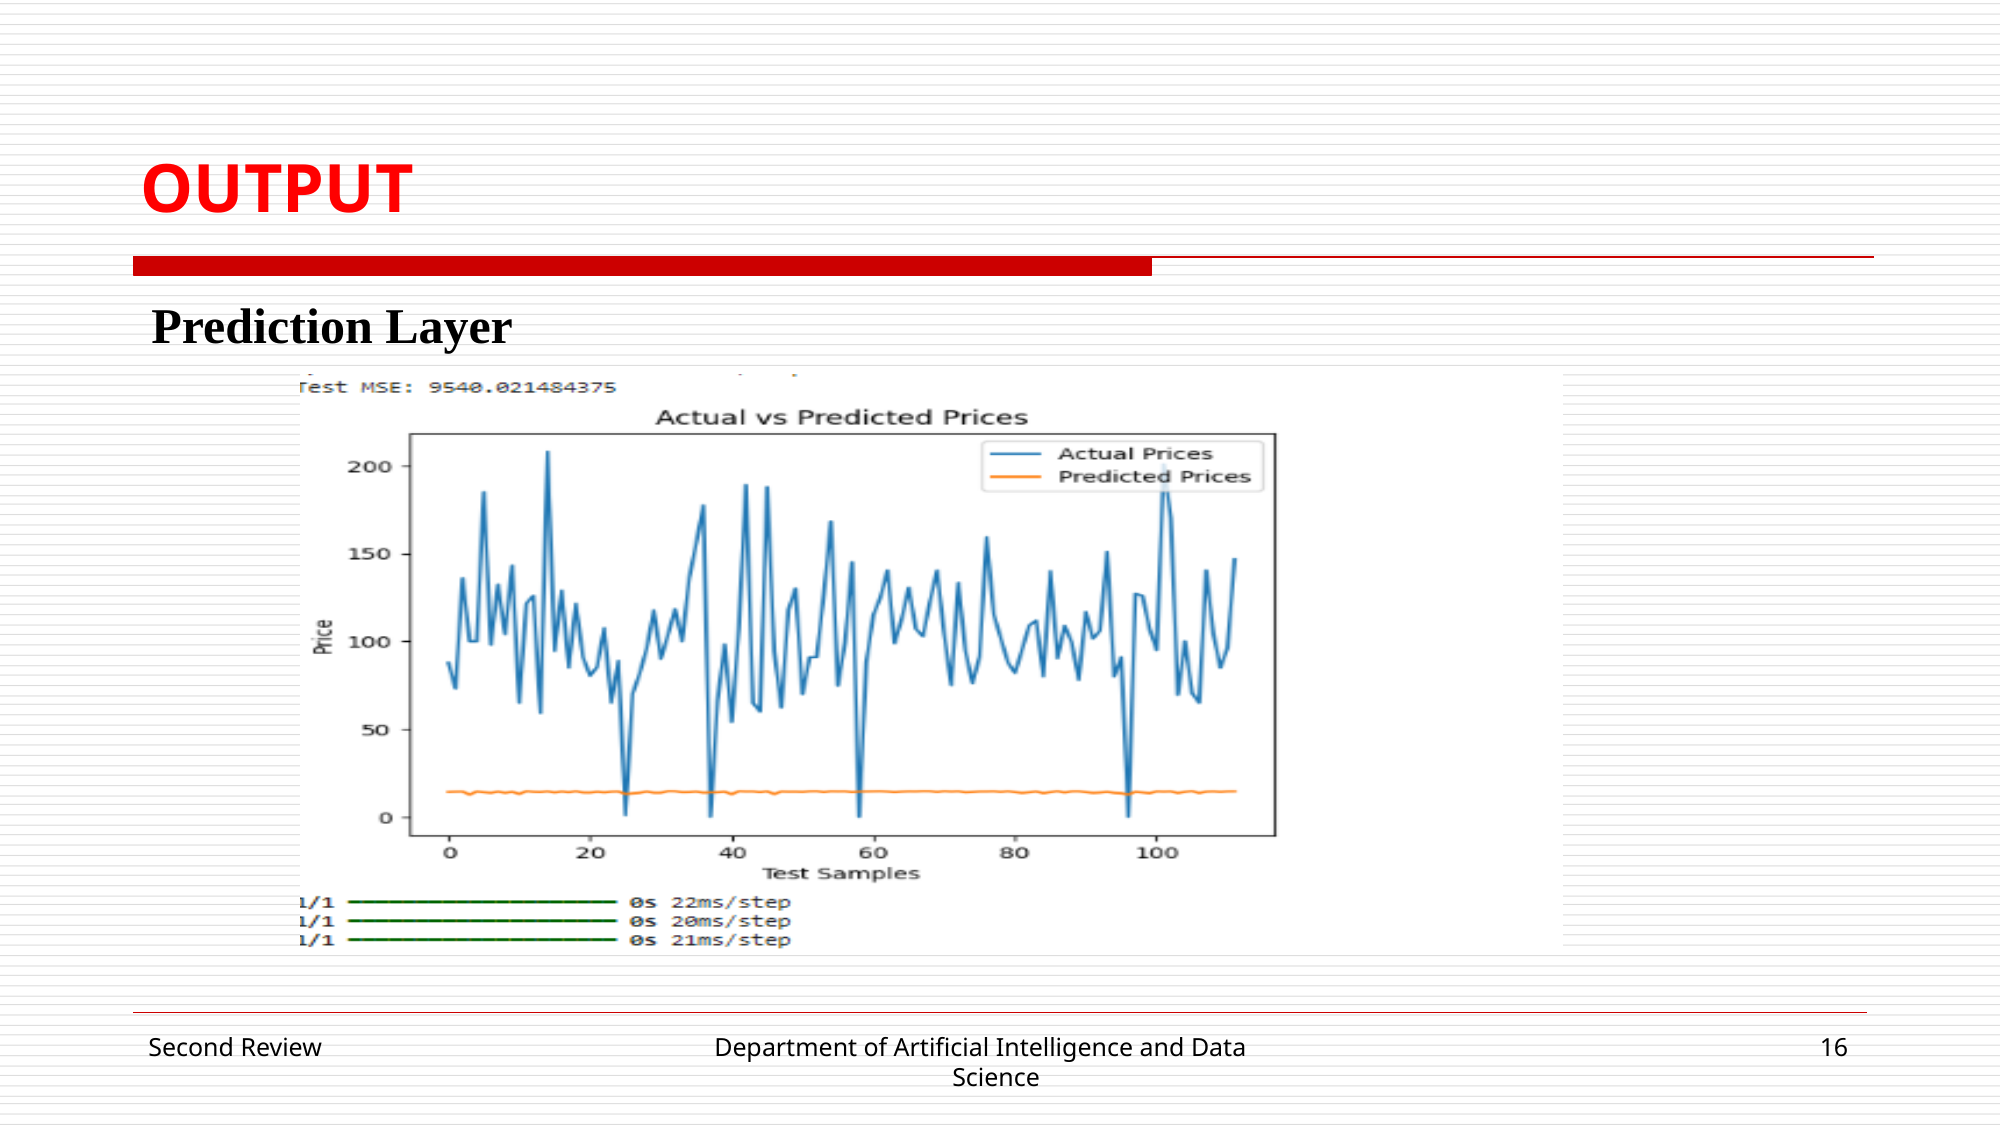

# OUTPUT
Prediction Layer
Second Review
Department of Artificial Intelligence and Data Science